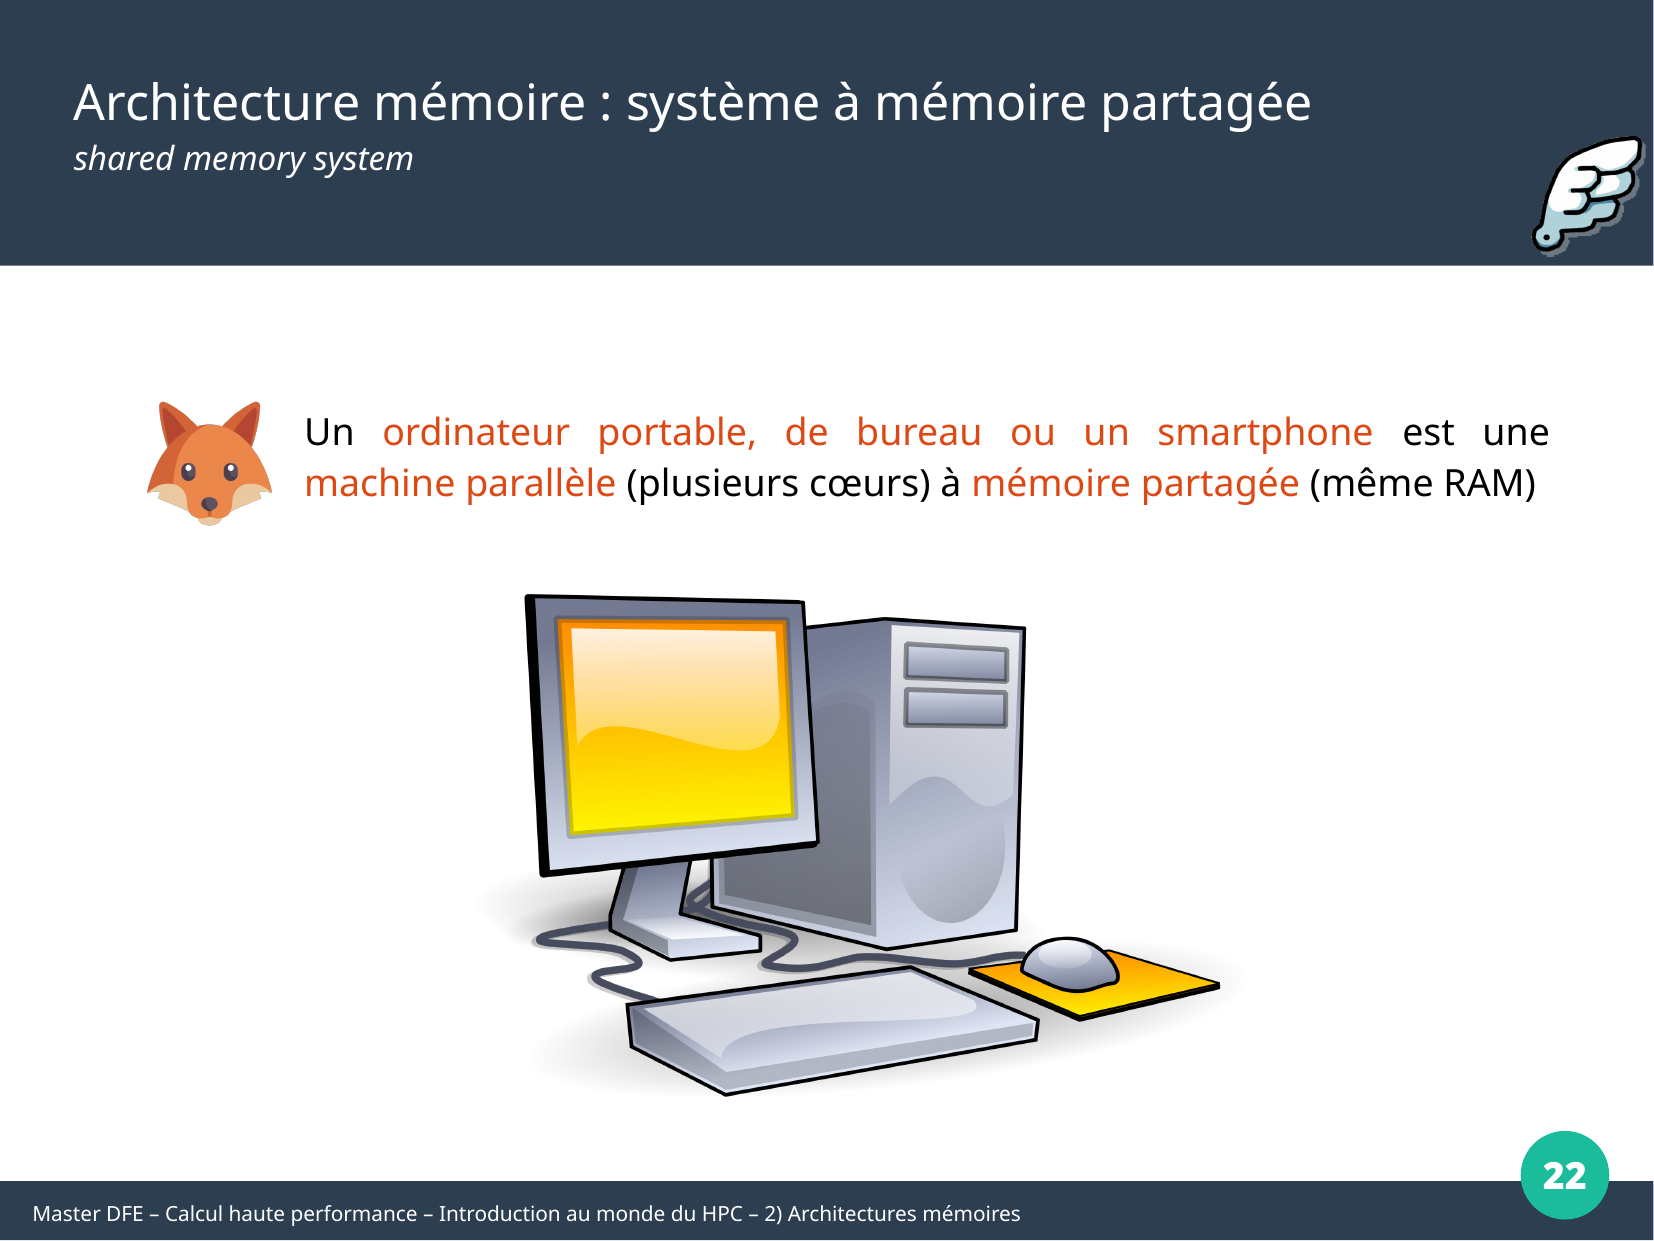

Architecture mémoire : système à mémoire partagée
shared memory system
Un ordinateur portable, de bureau ou un smartphone est une machine parallèle (plusieurs cœurs) à mémoire partagée (même RAM)
22
Master DFE – Calcul haute performance – Introduction au monde du HPC – 2) Architectures mémoires